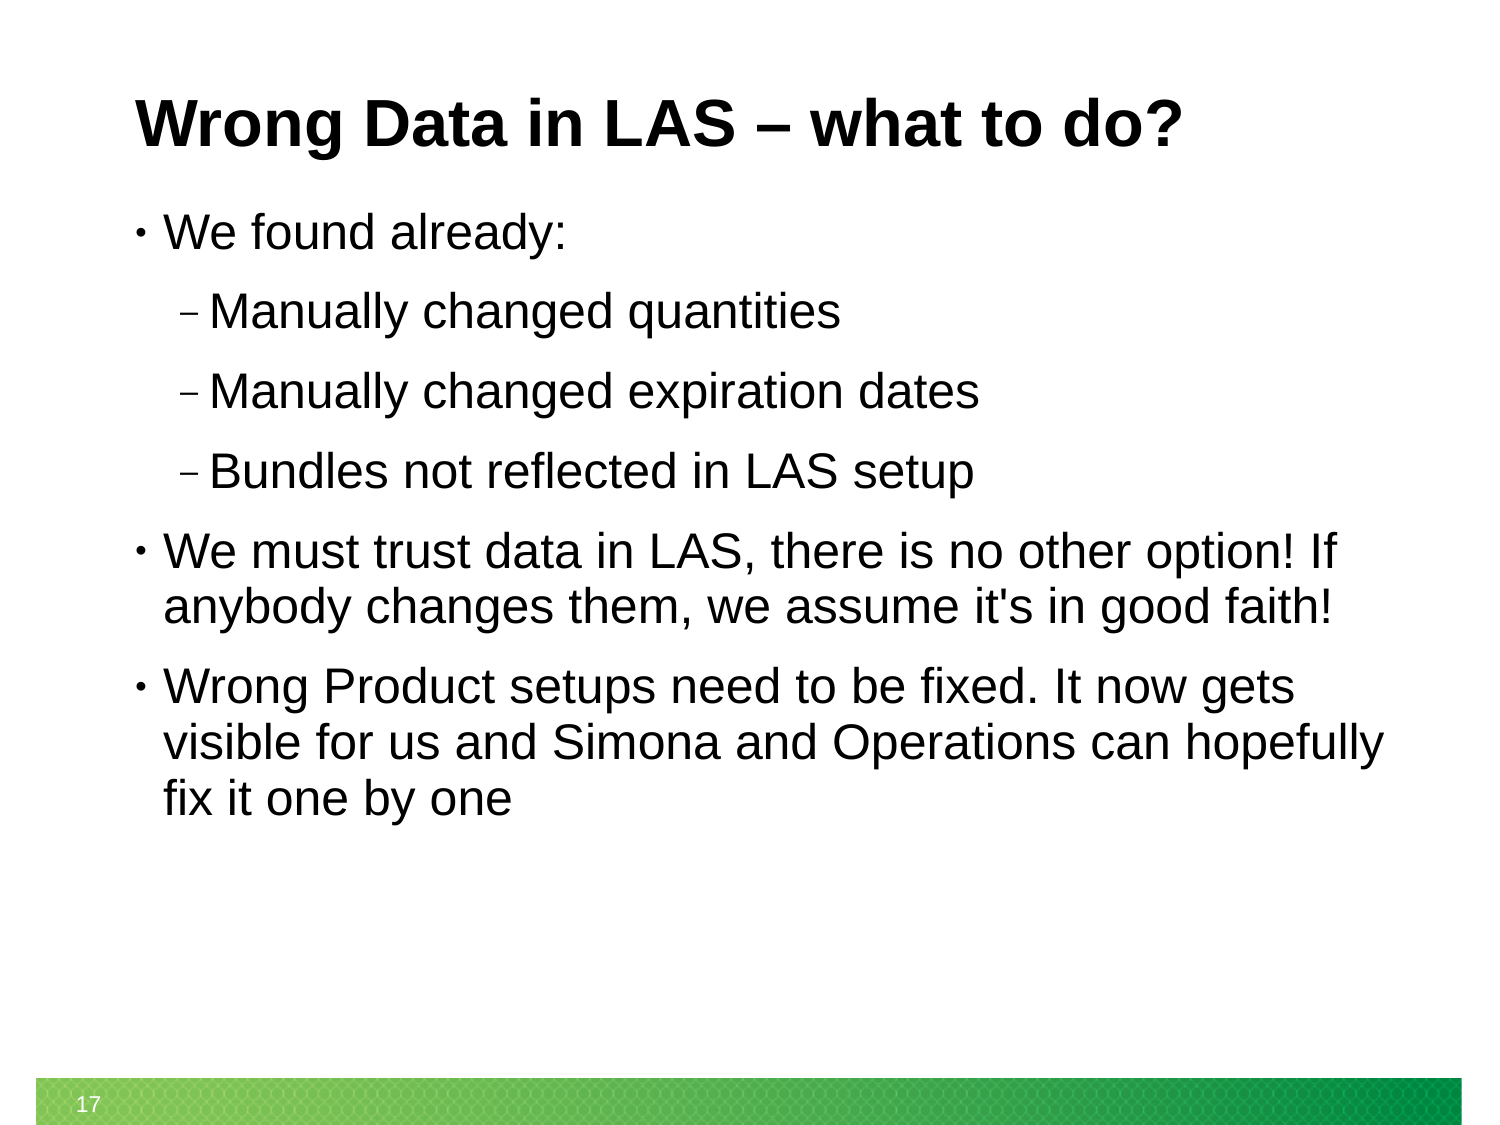

# Wrong Data in LAS – what to do?
We found already:
Manually changed quantities
Manually changed expiration dates
Bundles not reflected in LAS setup
We must trust data in LAS, there is no other option! If anybody changes them, we assume it's in good faith!
Wrong Product setups need to be fixed. It now gets visible for us and Simona and Operations can hopefully fix it one by one